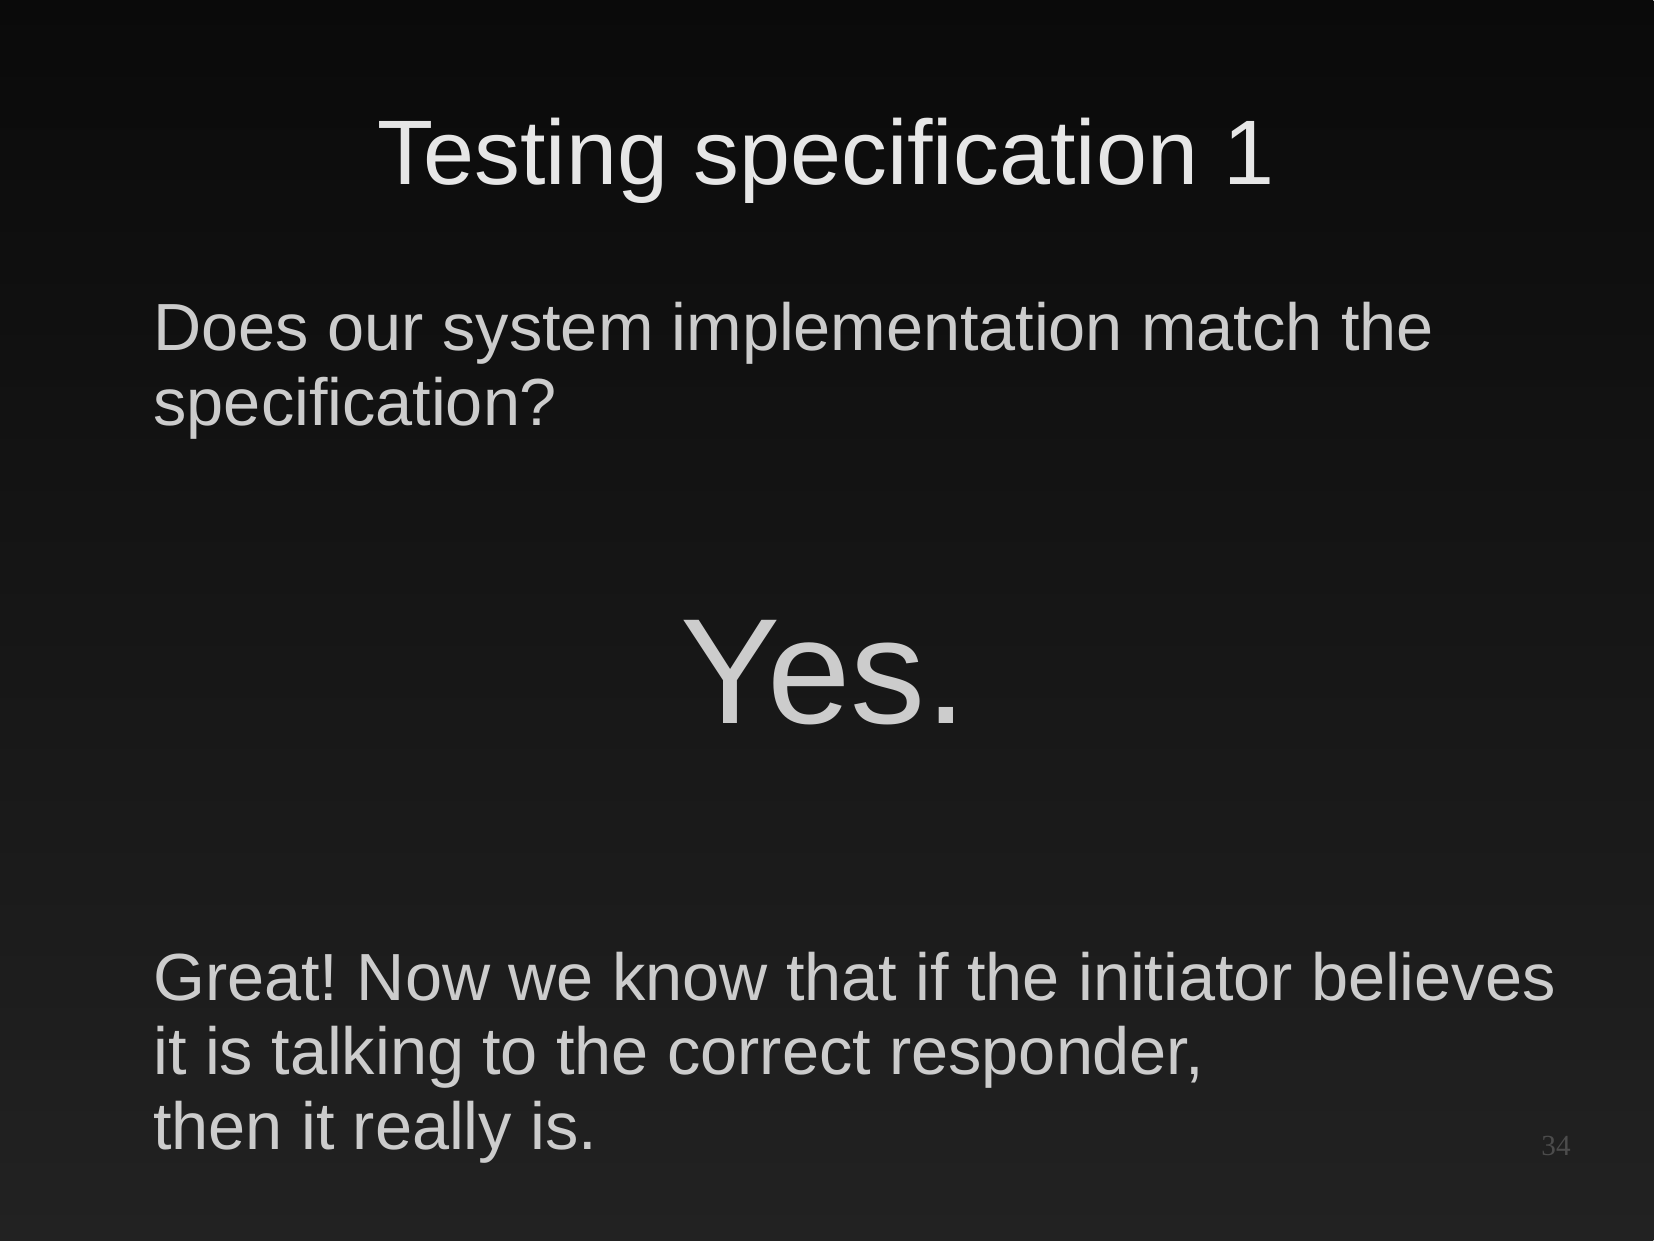

# Testing specification 1
Does our system implementation match the specification?
Yes.
Great! Now we know that if the initiator believes it is talking to the correct responder,
then it really is.
34